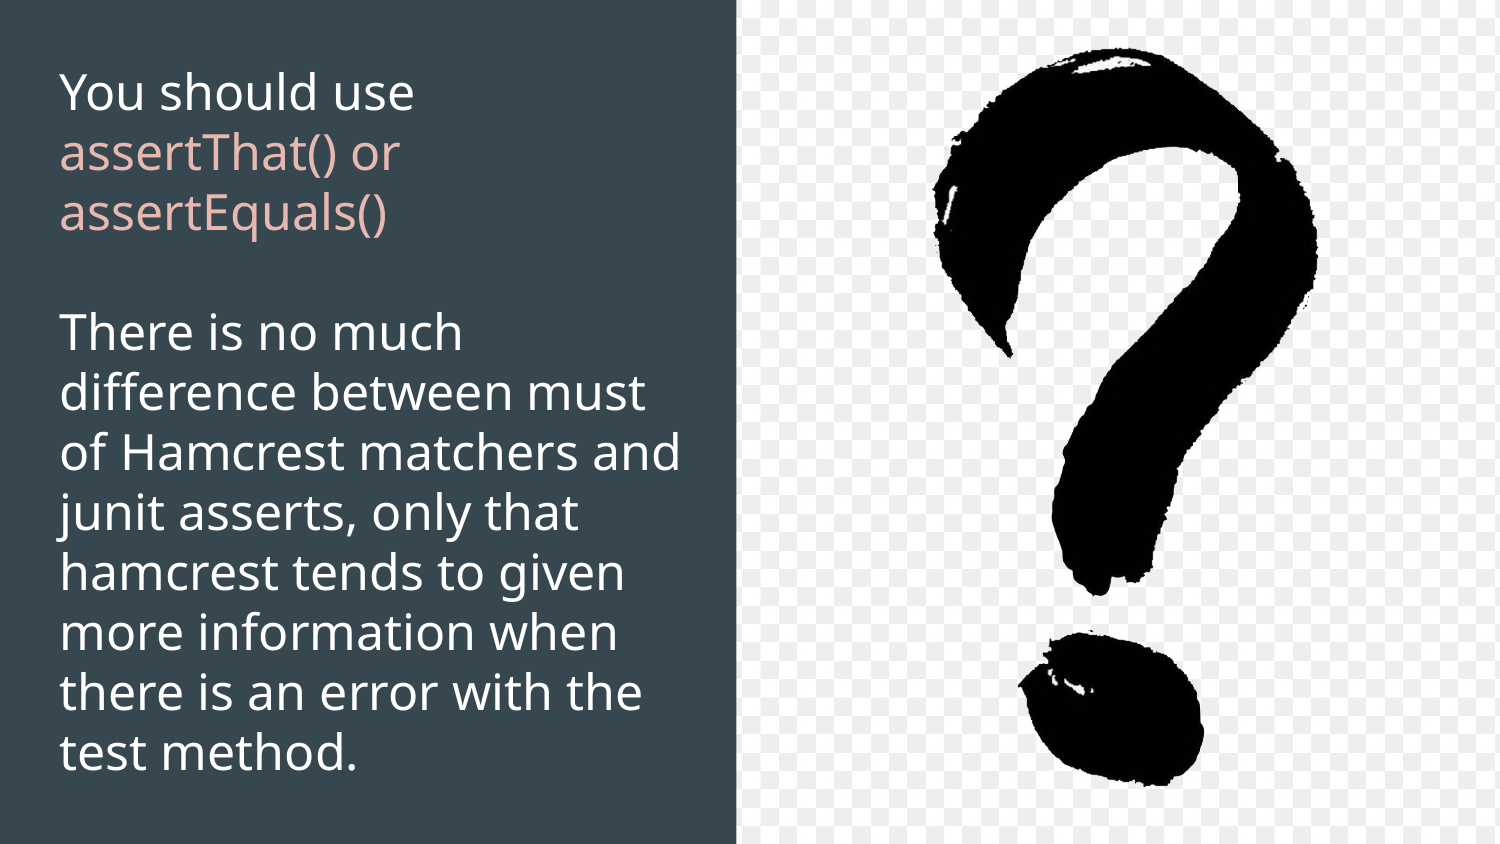

# You should use assertThat() or assertEquals() There is no much difference between must of Hamcrest matchers and junit asserts, only that hamcrest tends to given more information when there is an error with the test method.